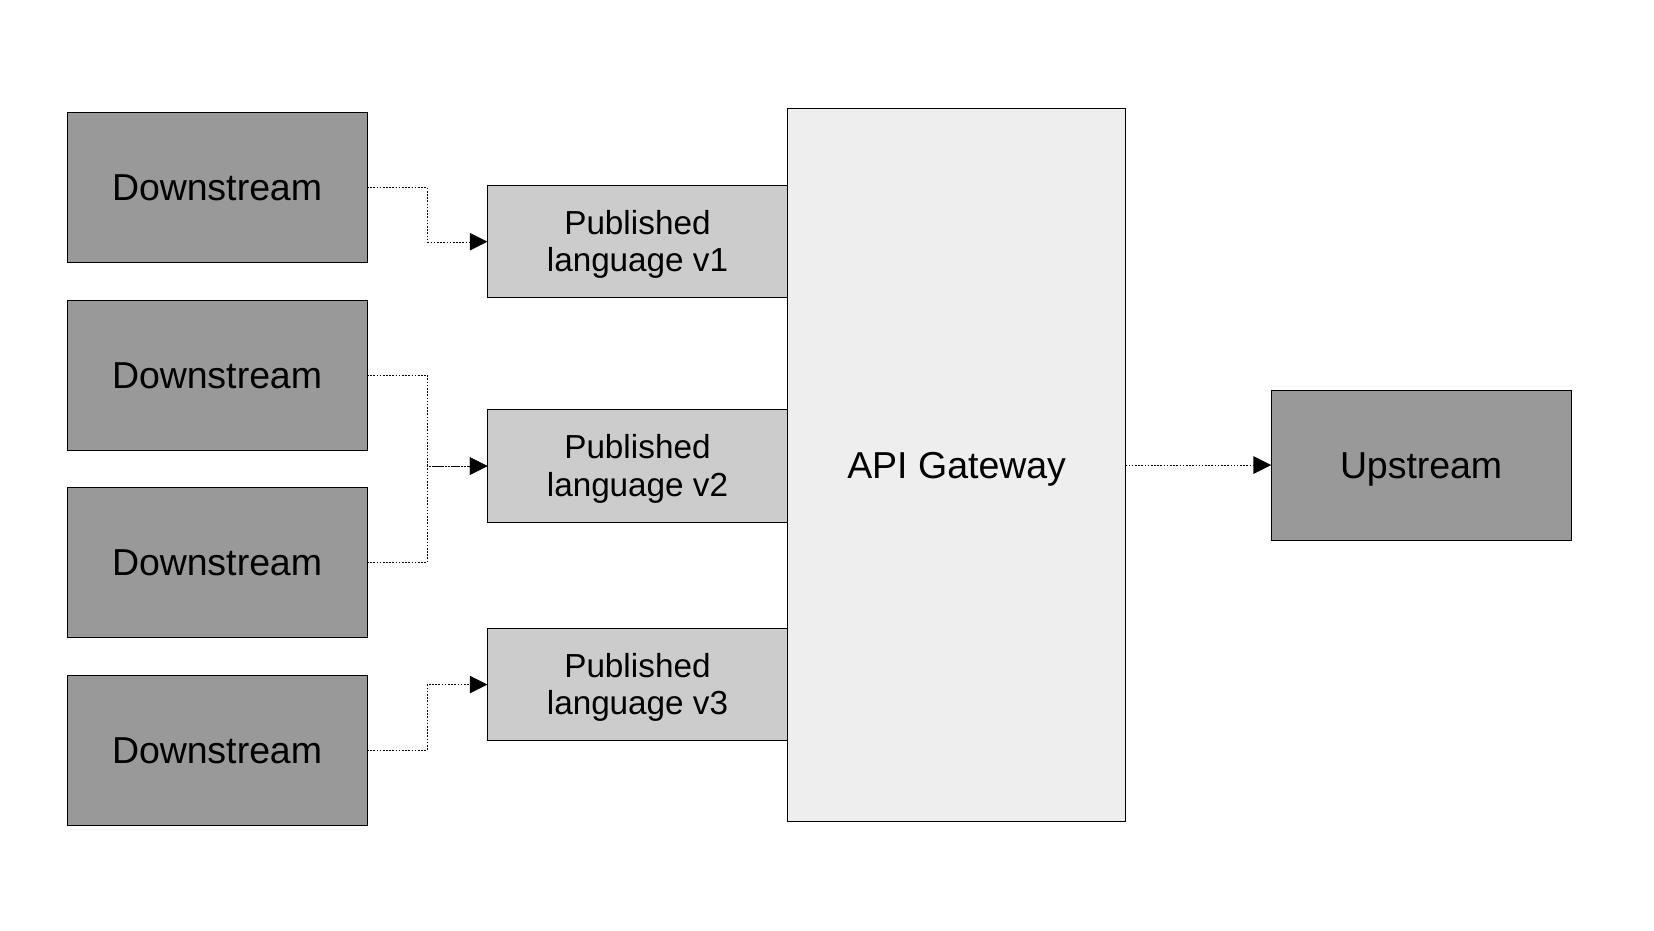

API Gateway
Downstream
Published language v1
Downstream
Upstream
Published language v2
Downstream
Published language v3
Downstream